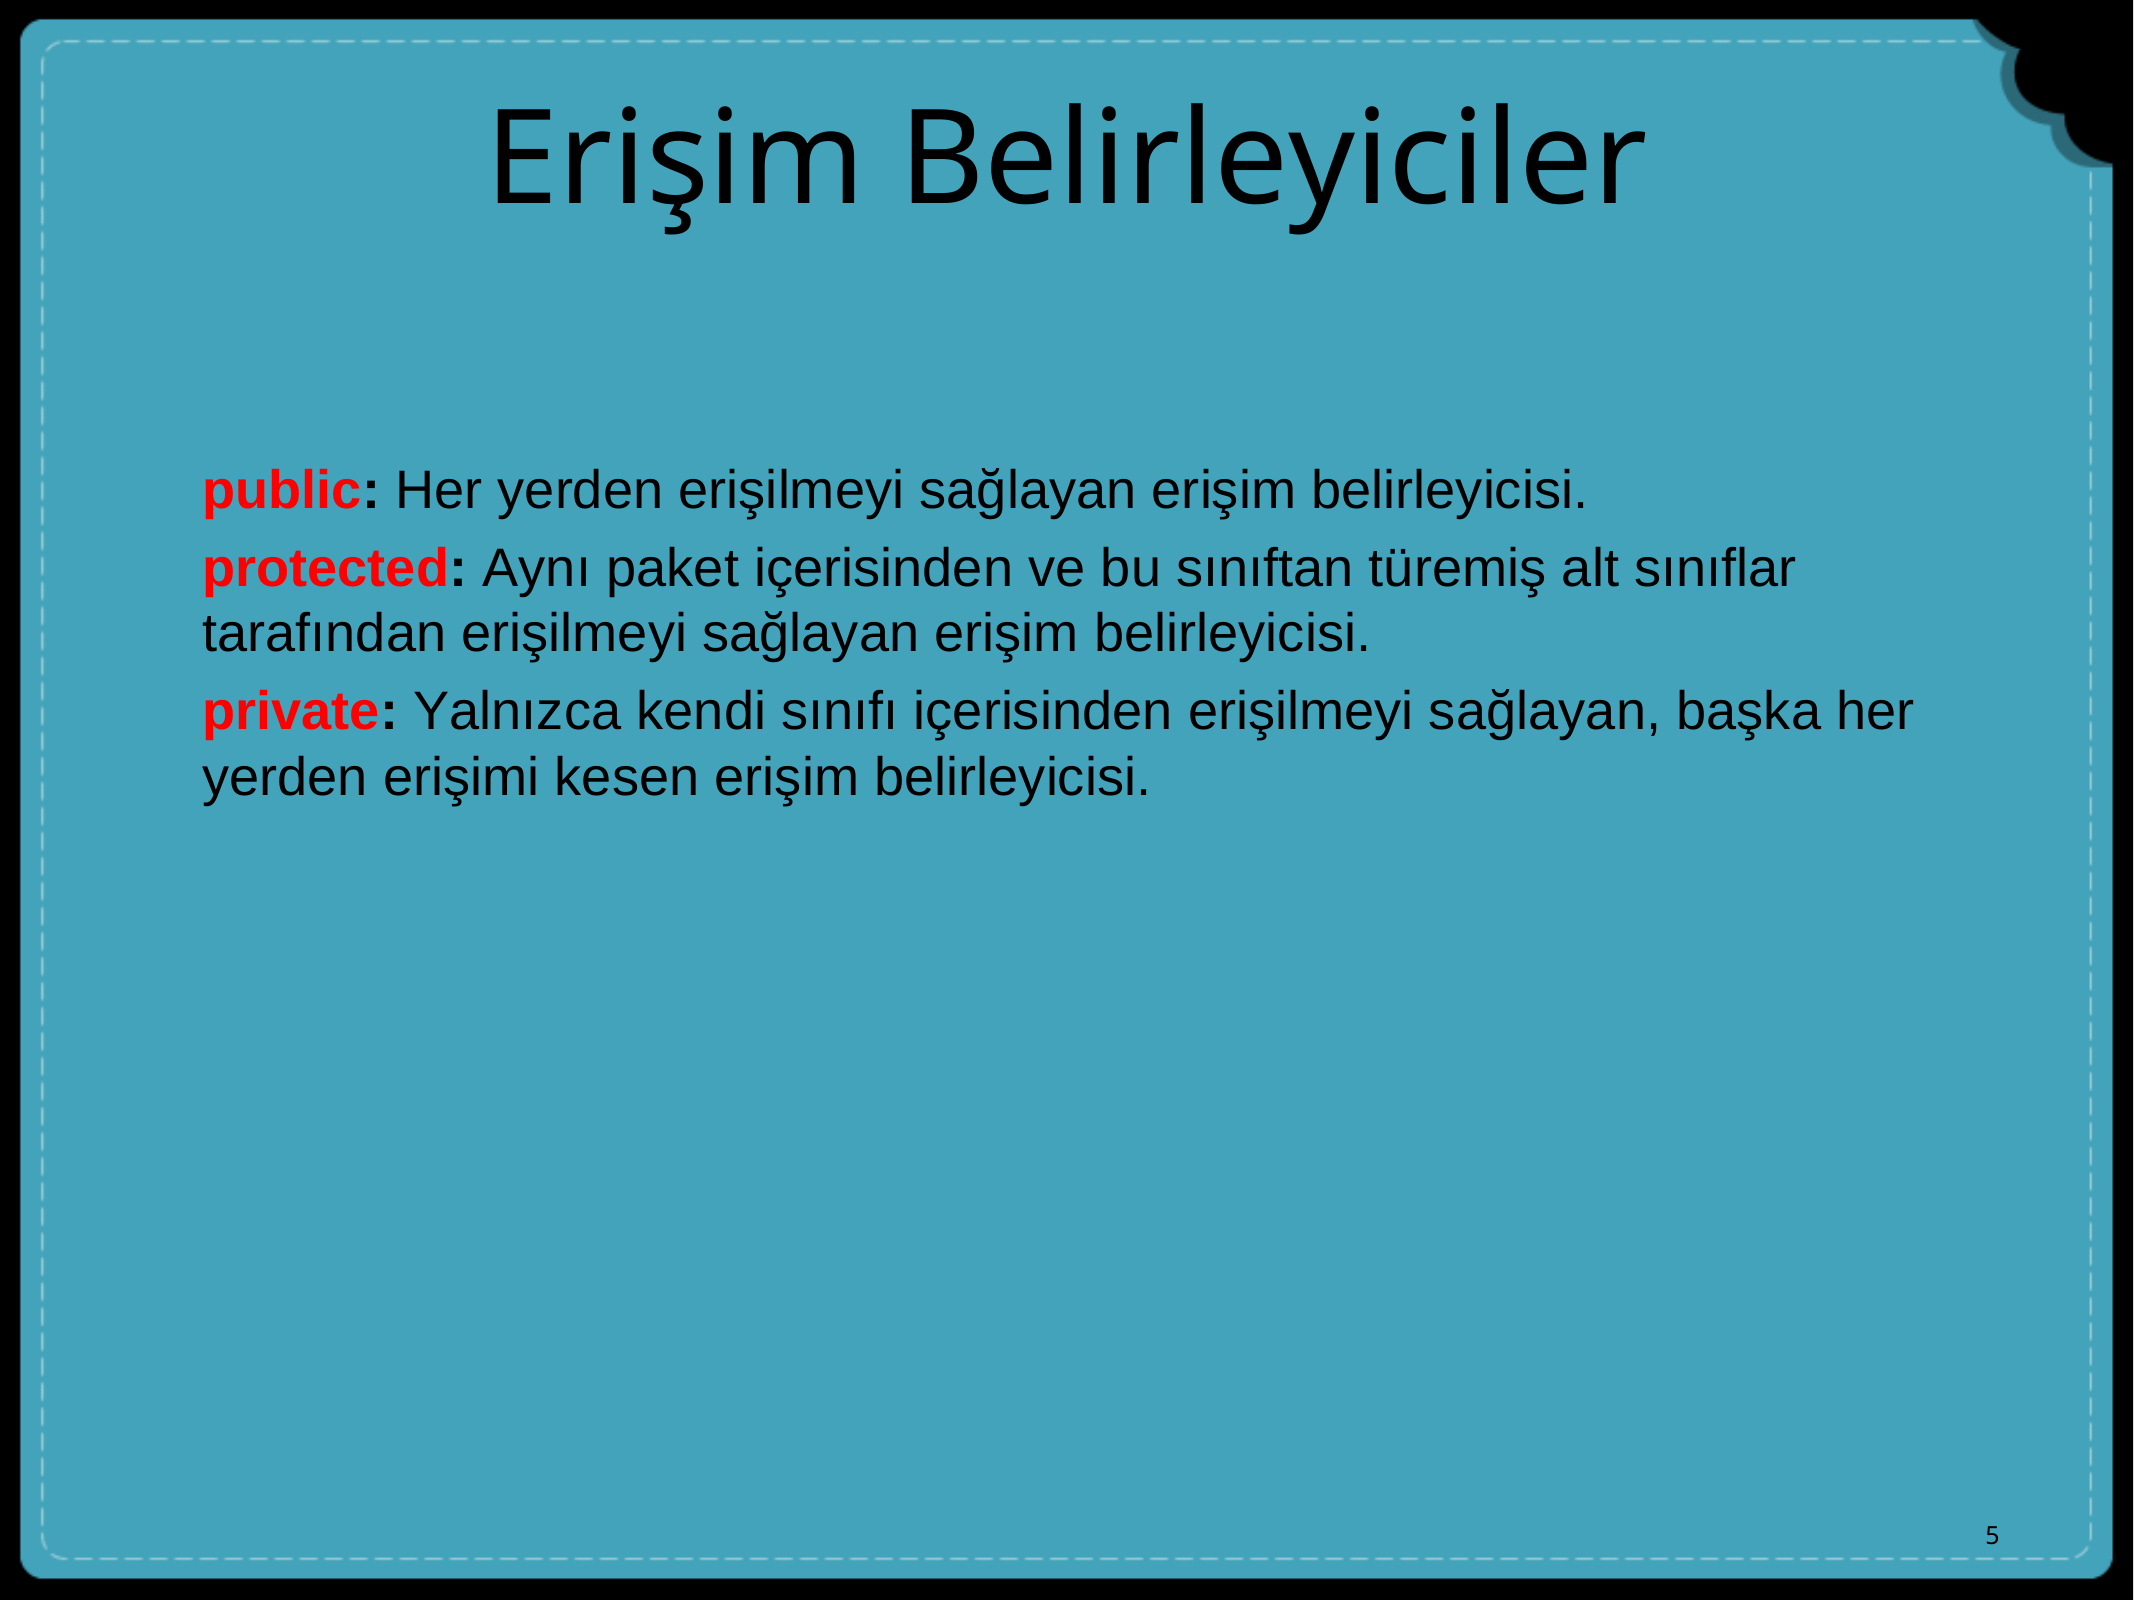

# Erişim Belirleyiciler
public: Her yerden erişilmeyi sağlayan erişim belirleyicisi.
protected: Aynı paket içerisinden ve bu sınıftan türemiş alt sınıflar tarafından erişilmeyi sağlayan erişim belirleyicisi.
private: Yalnızca kendi sınıfı içerisinden erişilmeyi sağlayan, başka her yerden erişimi kesen erişim belirleyicisi.
5